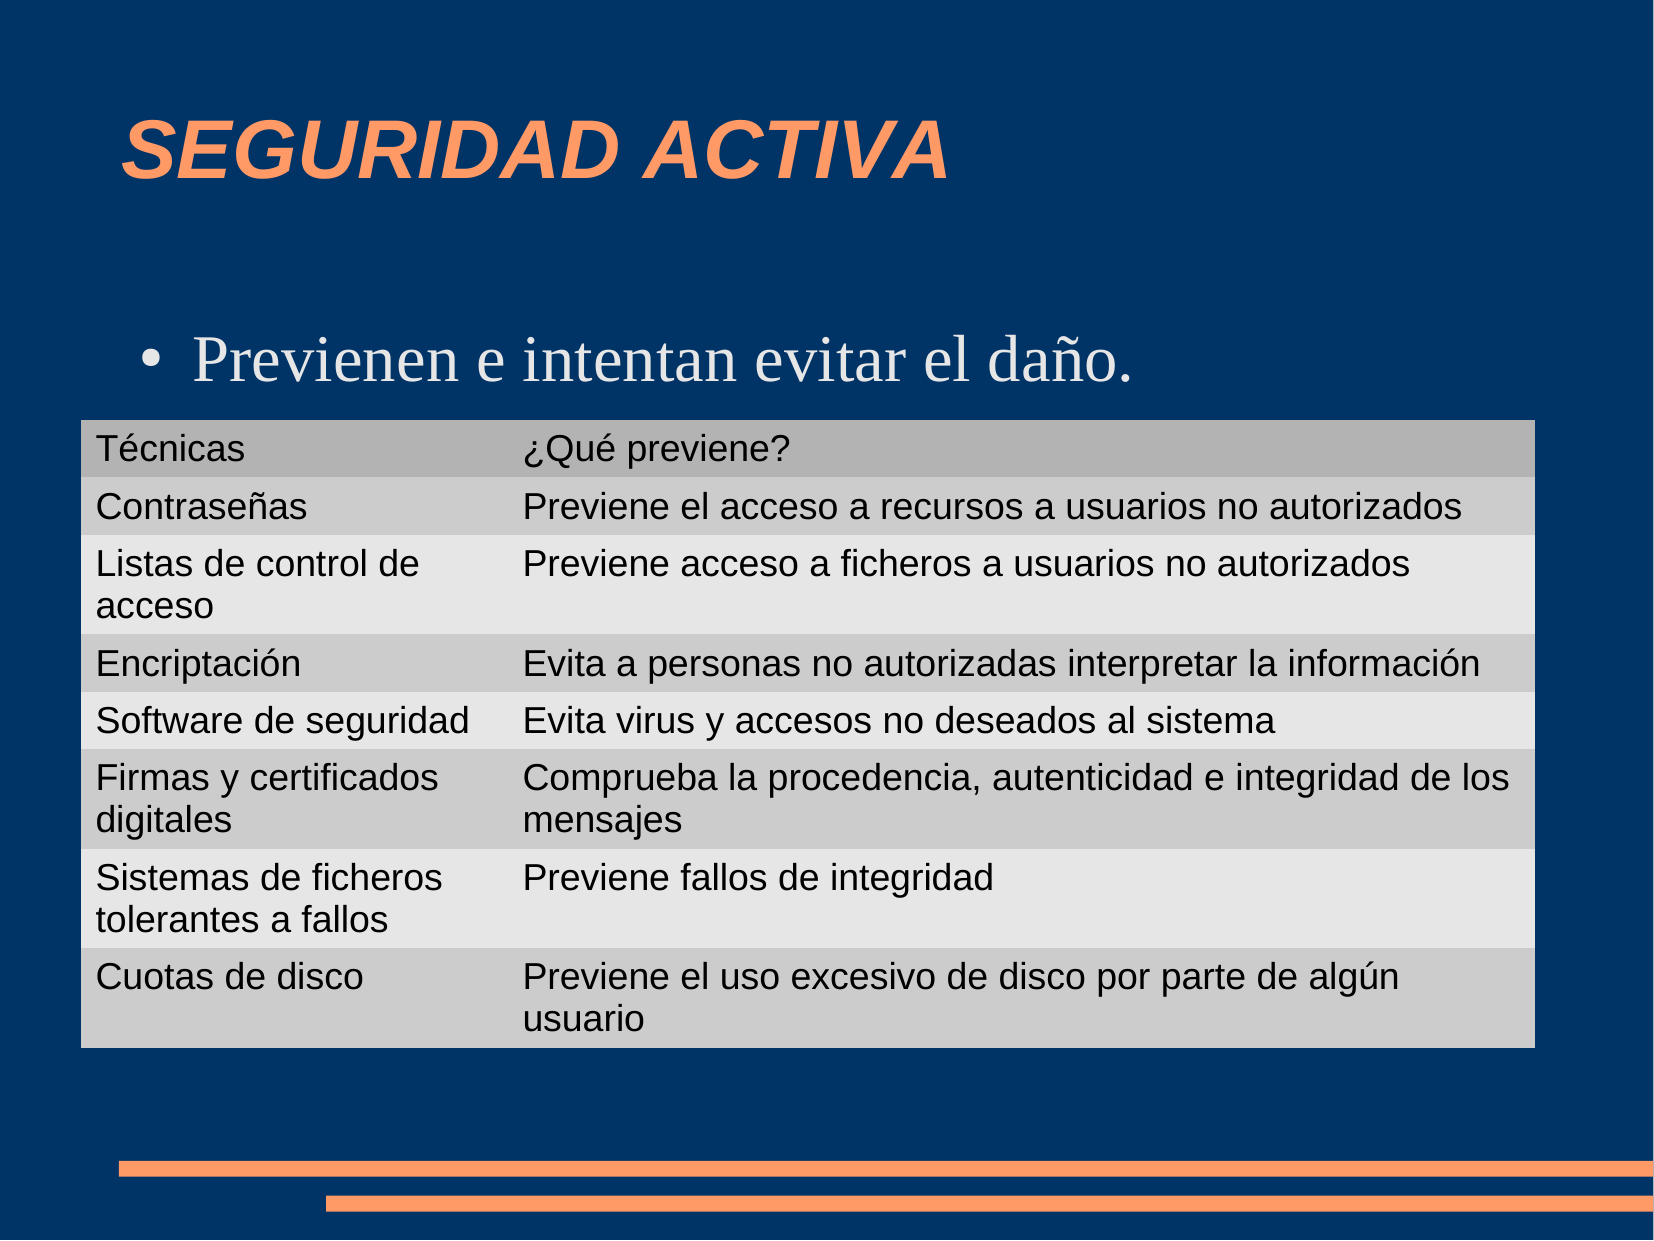

# SEGURIDAD ACTIVA
Previenen e intentan evitar el daño.
| Técnicas | ¿Qué previene? |
| --- | --- |
| Contraseñas | Previene el acceso a recursos a usuarios no autorizados |
| Listas de control de acceso | Previene acceso a ficheros a usuarios no autorizados |
| Encriptación | Evita a personas no autorizadas interpretar la información |
| Software de seguridad | Evita virus y accesos no deseados al sistema |
| Firmas y certificados digitales | Comprueba la procedencia, autenticidad e integridad de los mensajes |
| Sistemas de ficheros tolerantes a fallos | Previene fallos de integridad |
| Cuotas de disco | Previene el uso excesivo de disco por parte de algún usuario |